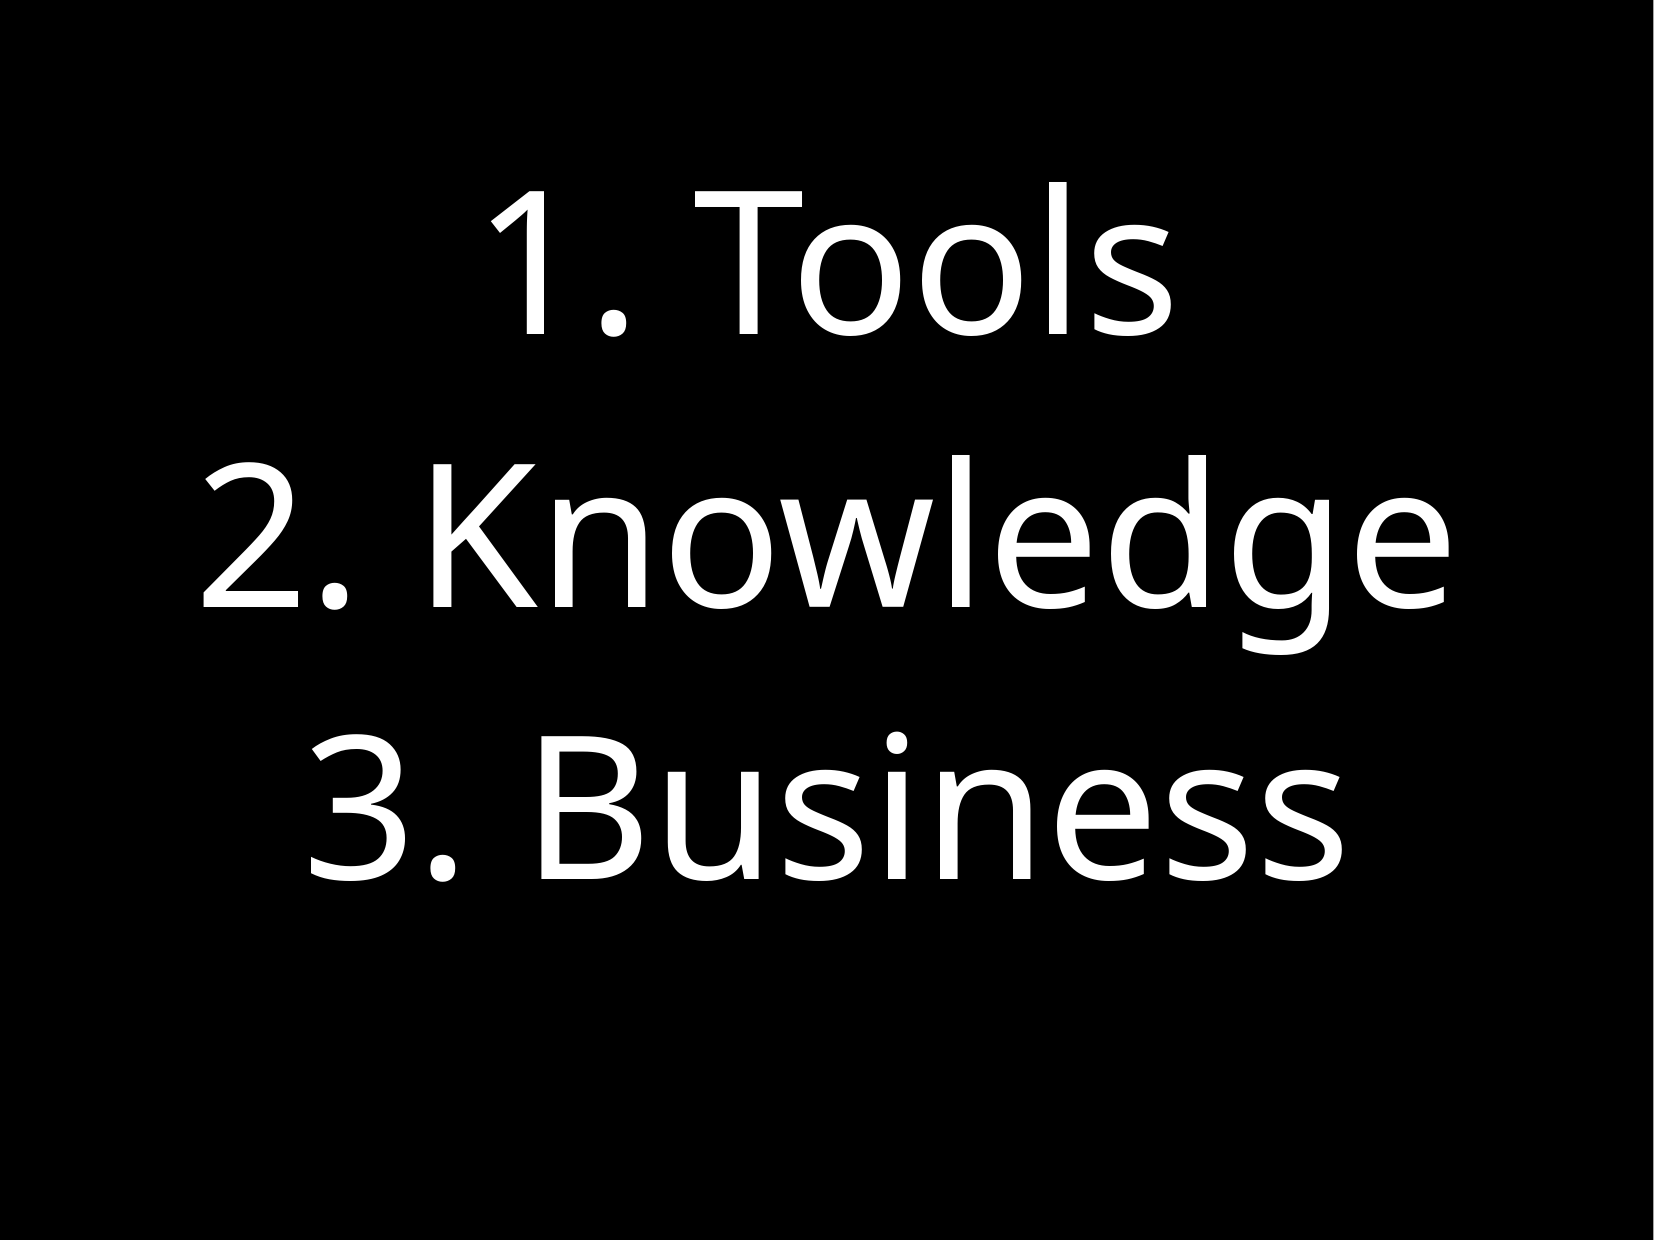

# 1. Tools
2. Knowledge
3. Business